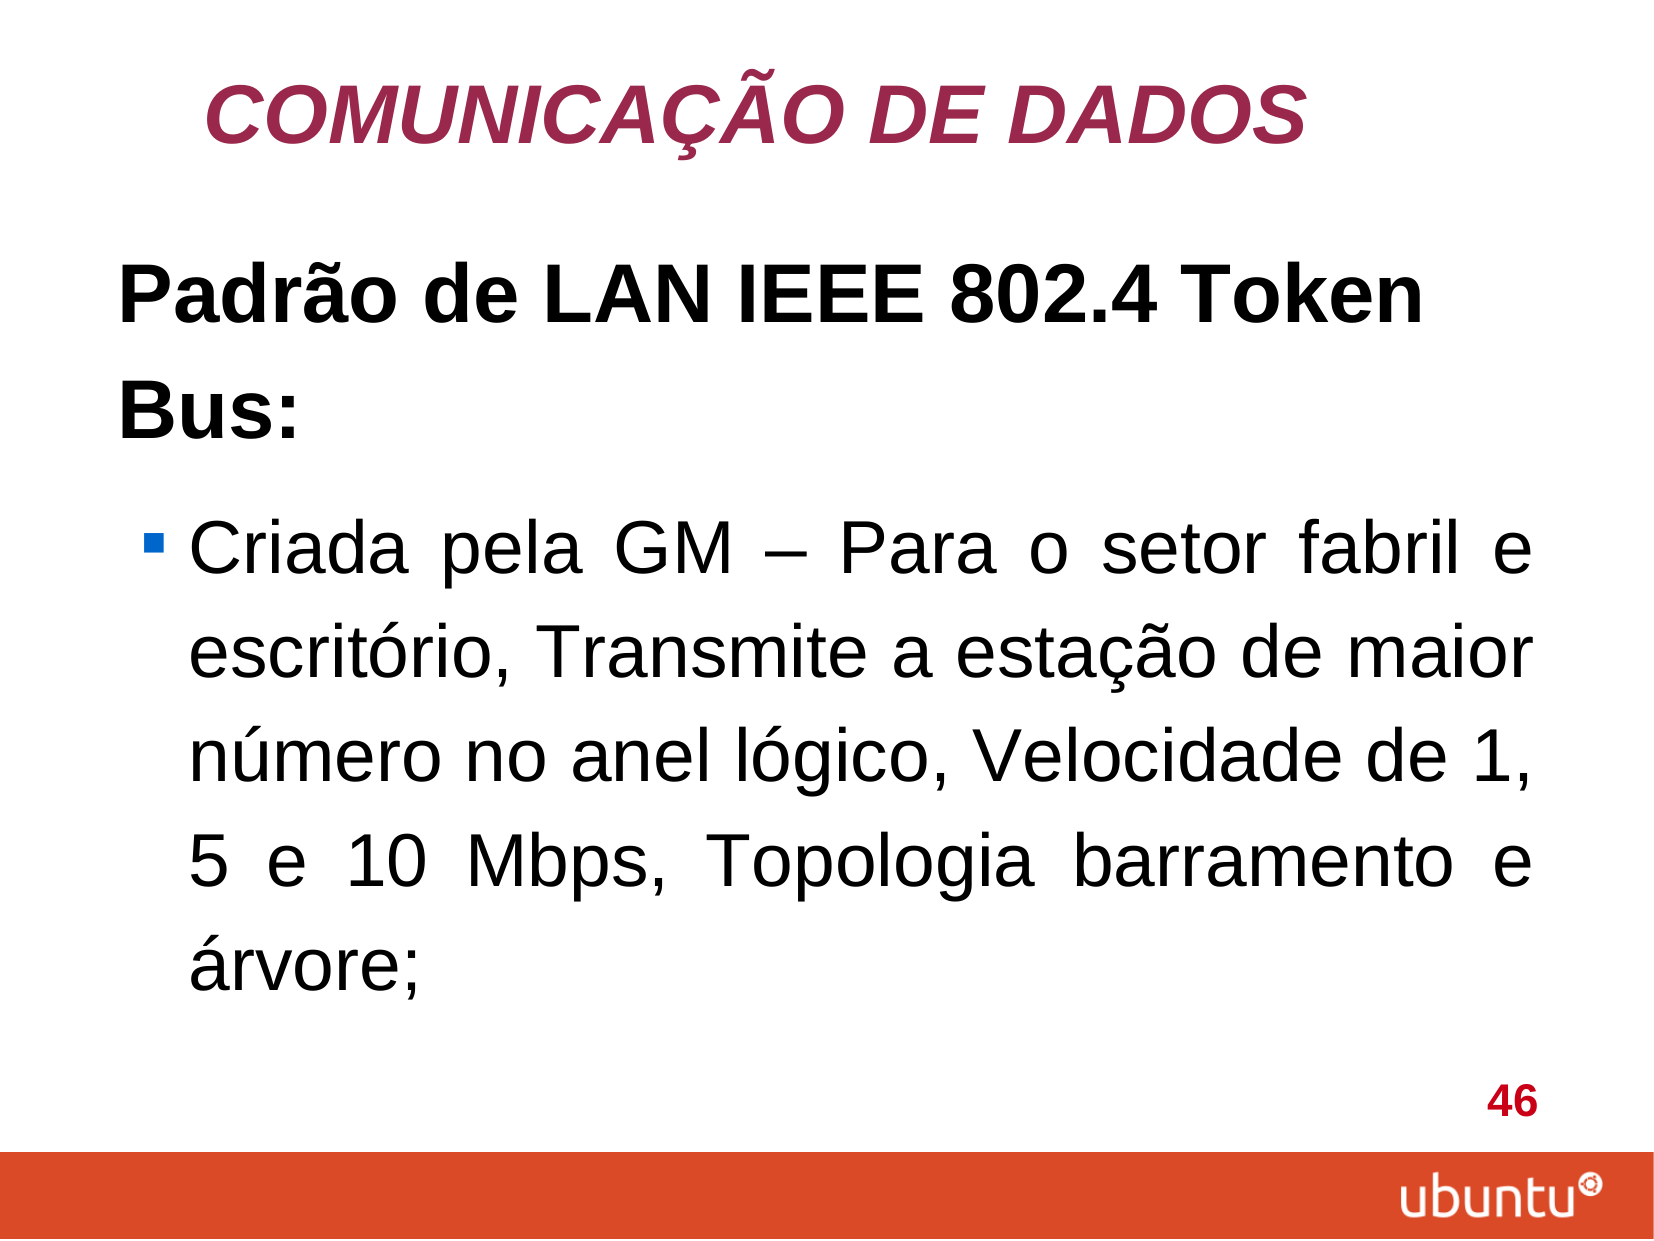

# COMUNICAÇÃO DE DADOS
Padrão de LAN IEEE 802.4 Token Bus:
Criada pela GM – Para o setor fabril e escritório, Transmite a estação de maior número no anel lógico, Velocidade de 1, 5 e 10 Mbps, Topologia barramento e árvore;